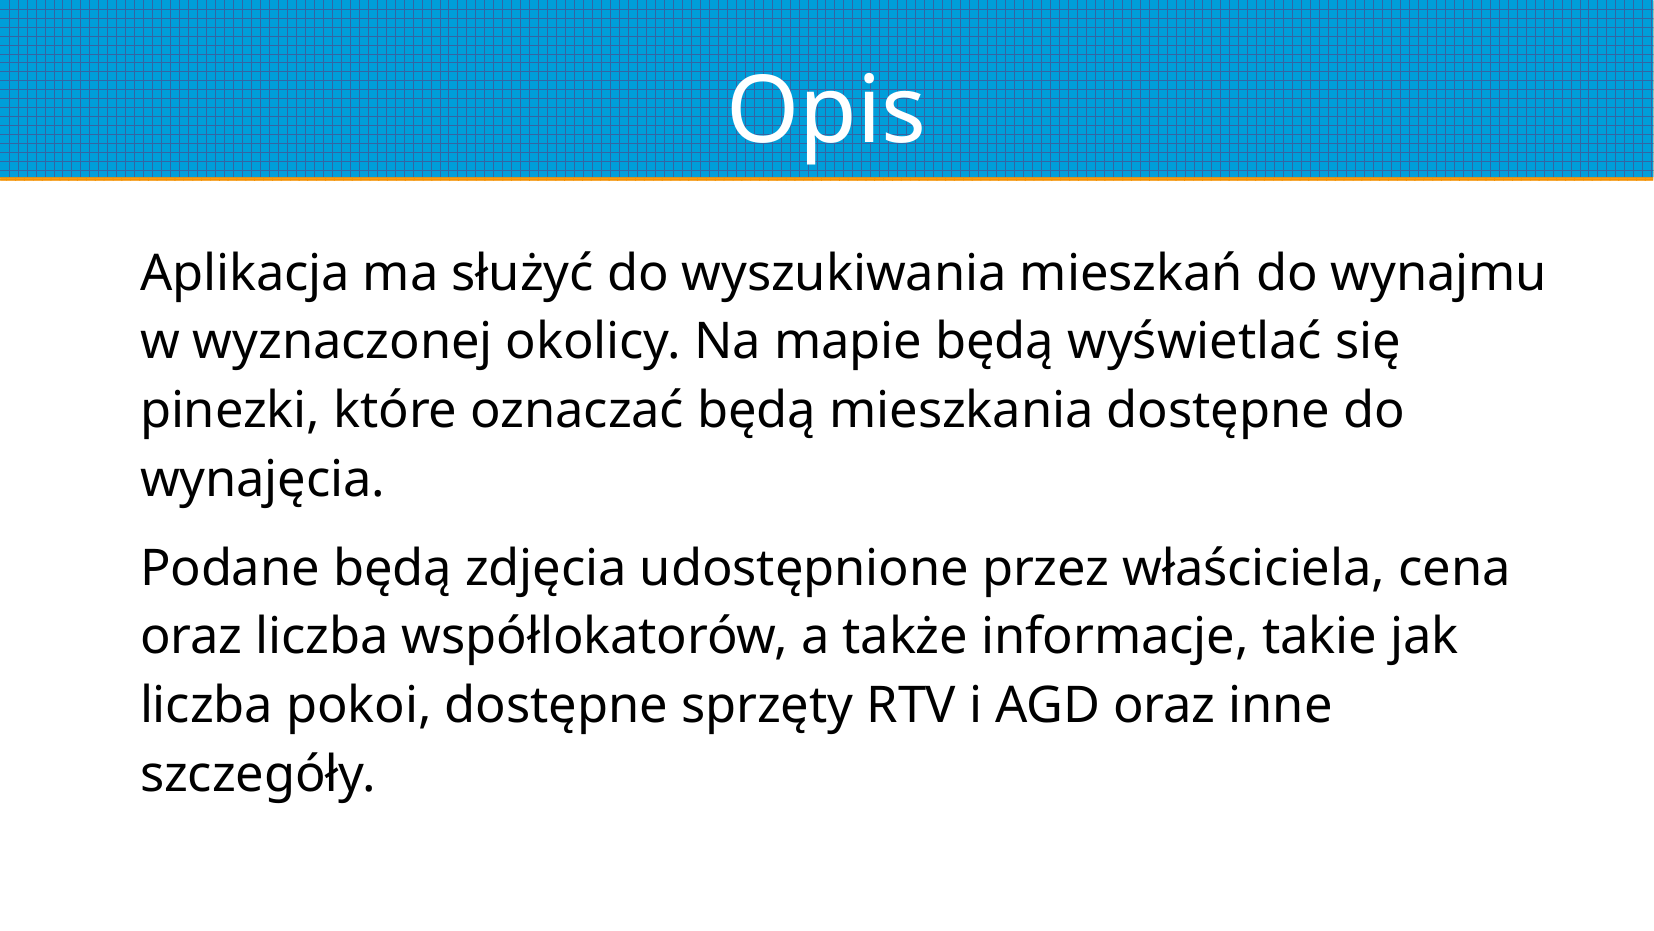

# Opis
Aplikacja ma służyć do wyszukiwania mieszkań do wynajmu w wyznaczonej okolicy. Na mapie będą wyświetlać się pinezki, które oznaczać będą mieszkania dostępne do wynajęcia.
Podane będą zdjęcia udostępnione przez właściciela, cena oraz liczba współlokatorów, a także informacje, takie jak liczba pokoi, dostępne sprzęty RTV i AGD oraz inne szczegóły.